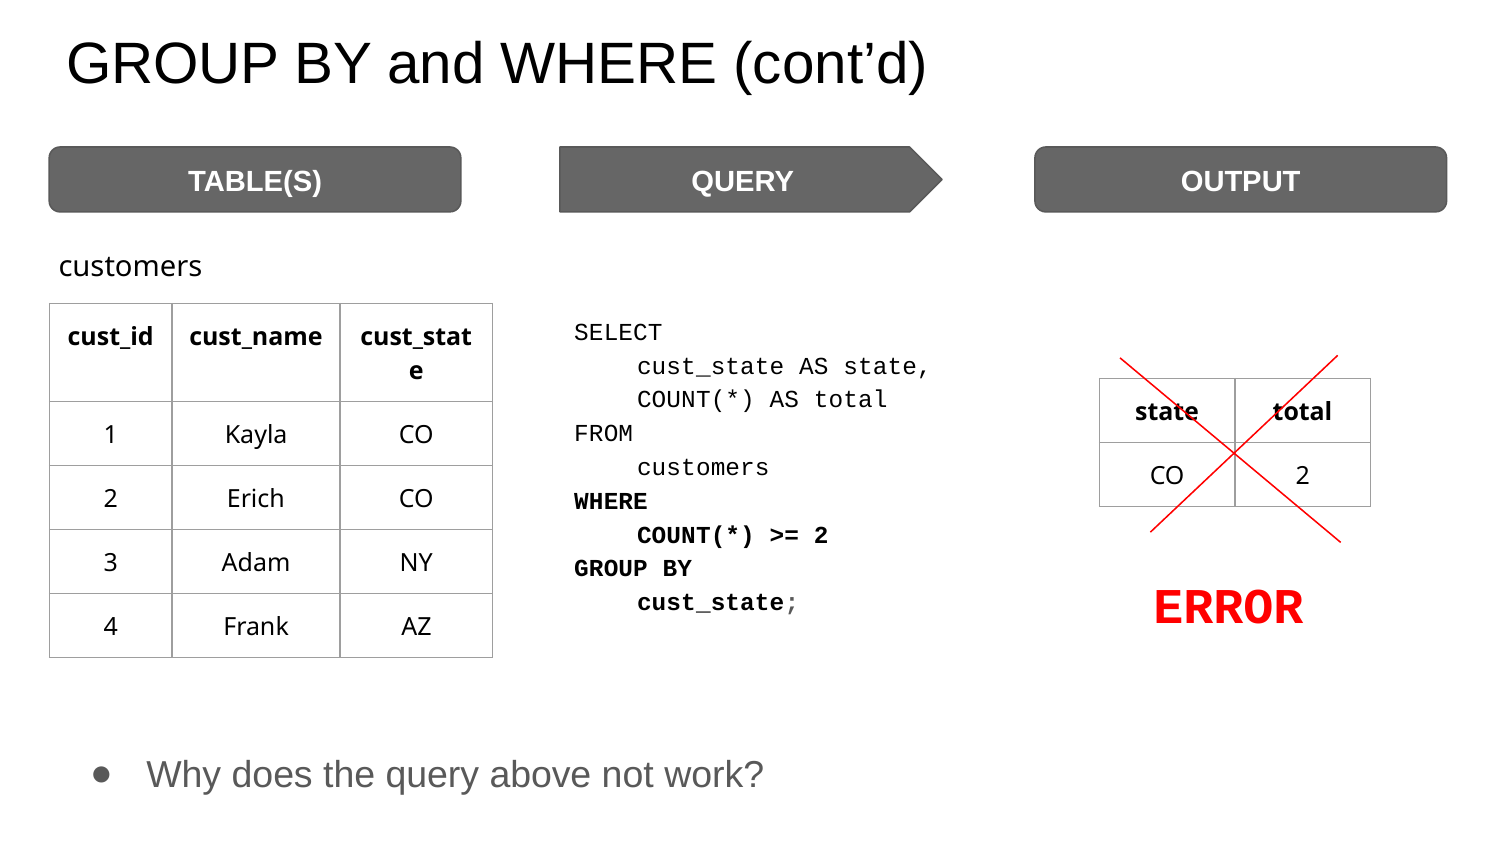

# GROUP BY and WHERE (cont’d)
TABLE(S)
QUERY
OUTPUT
customers
SELECT
	cust_state AS state,
	COUNT(*) AS total
FROM
	customers
WHERE
	COUNT(*) >= 2
GROUP BY
cust_state;
| cust\_id | cust\_name | cust\_state |
| --- | --- | --- |
| 1 | Kayla | CO |
| 2 | Erich | CO |
| 3 | Adam | NY |
| 4 | Frank | AZ |
| state | total |
| --- | --- |
| CO | 2 |
ERROR
Why does the query above not work?